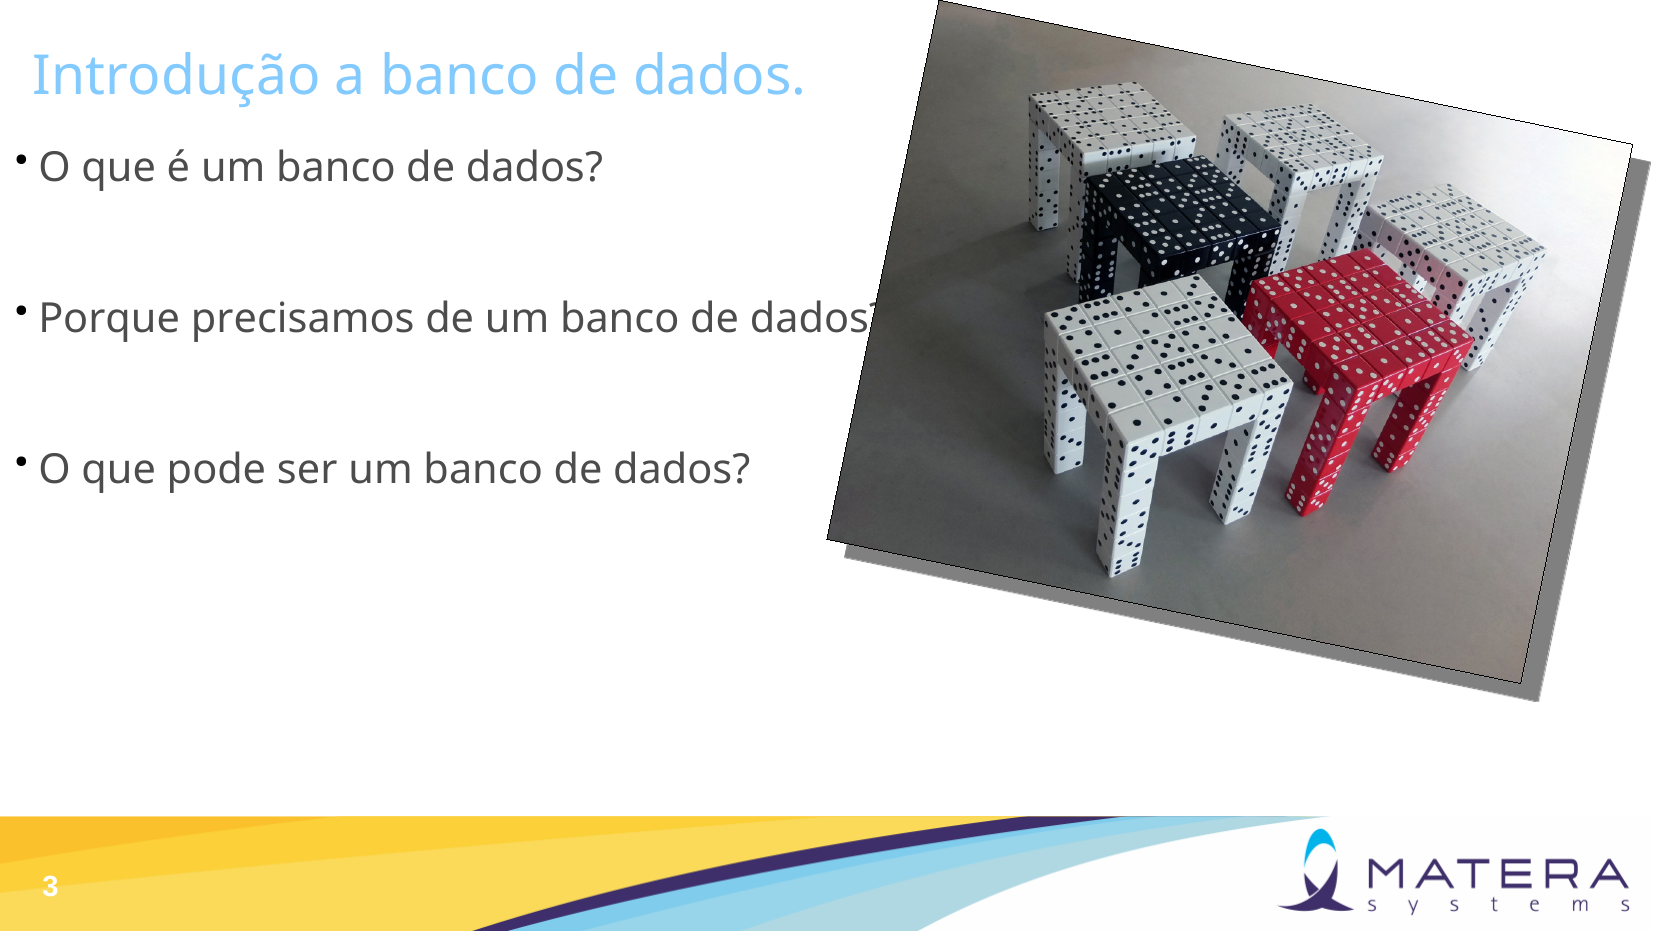

# Introdução a banco de dados.
O que é um banco de dados?
Porque precisamos de um banco de dados?
O que pode ser um banco de dados?